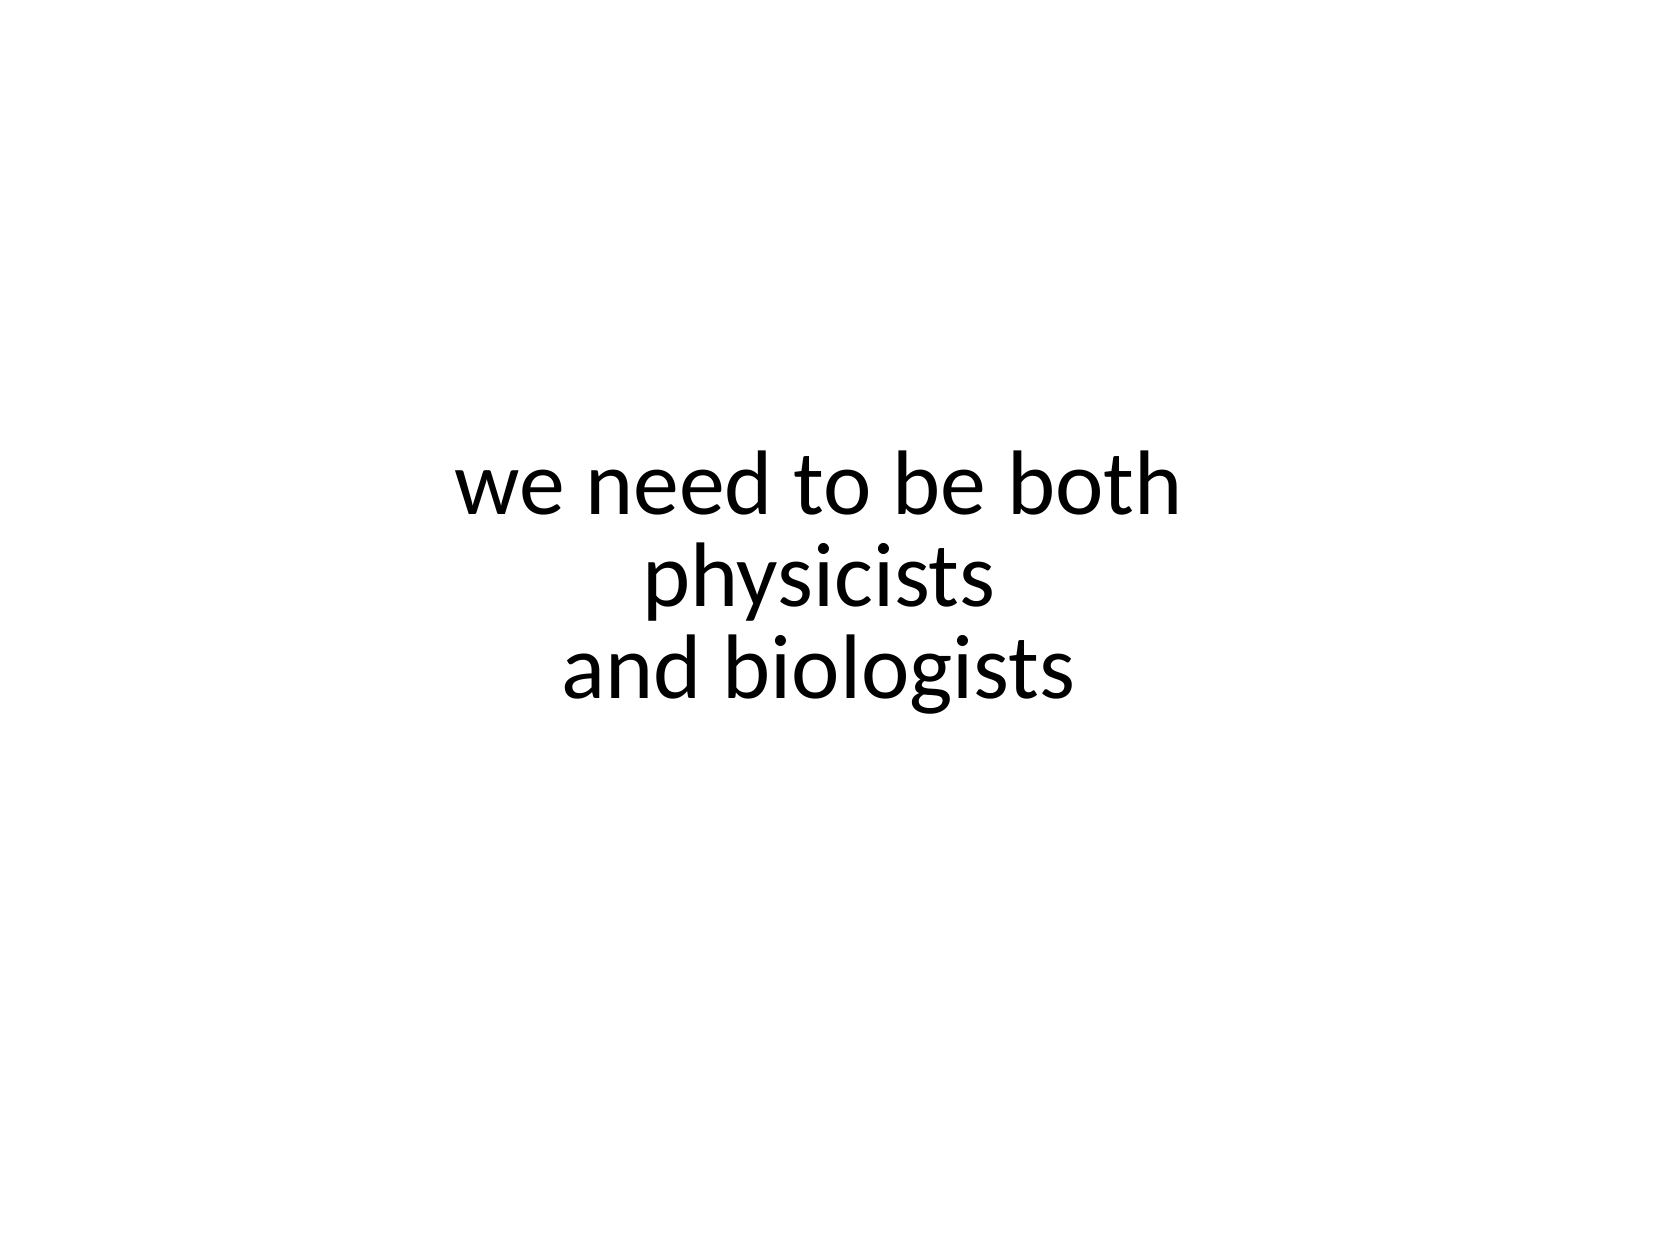

# we need to be both physicists and biologists